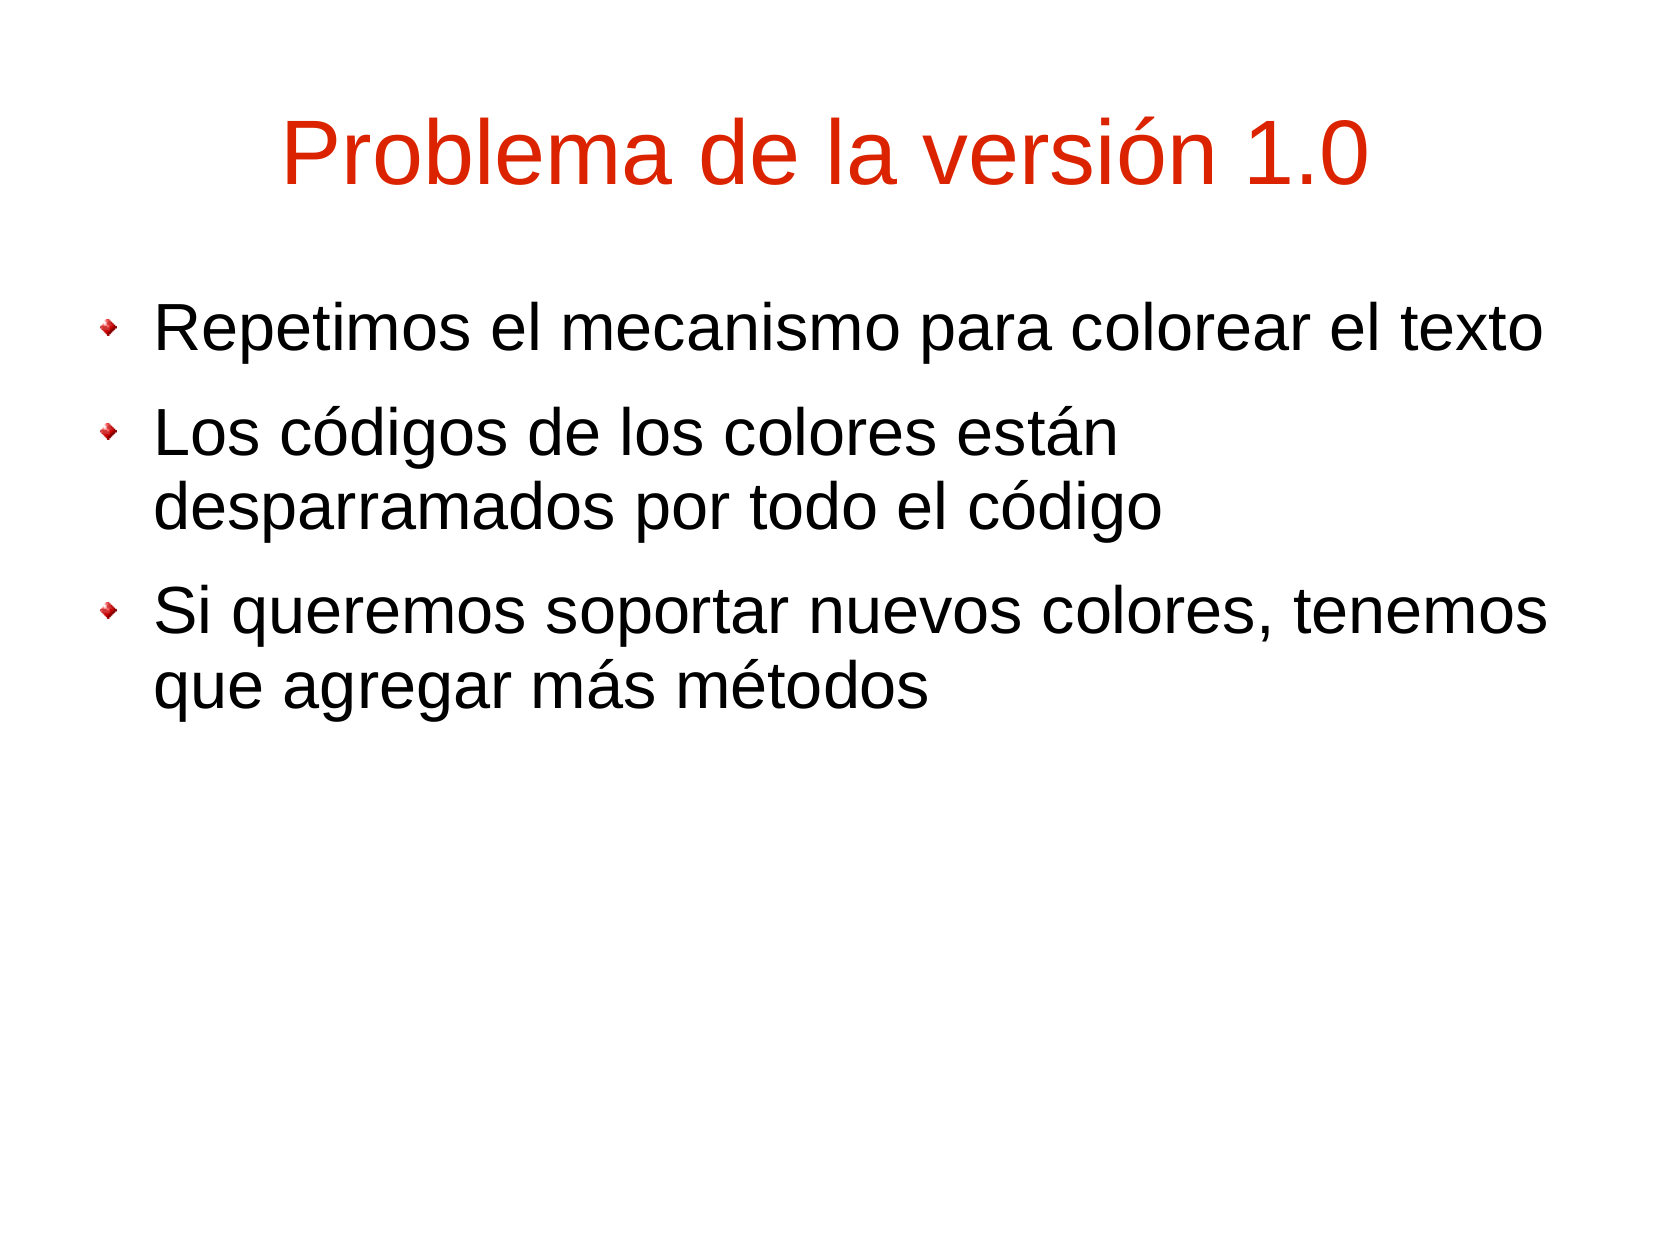

# Problema de la versión 1.0
Repetimos el mecanismo para colorear el texto
Los códigos de los colores están desparramados por todo el código
Si queremos soportar nuevos colores, tenemos que agregar más métodos